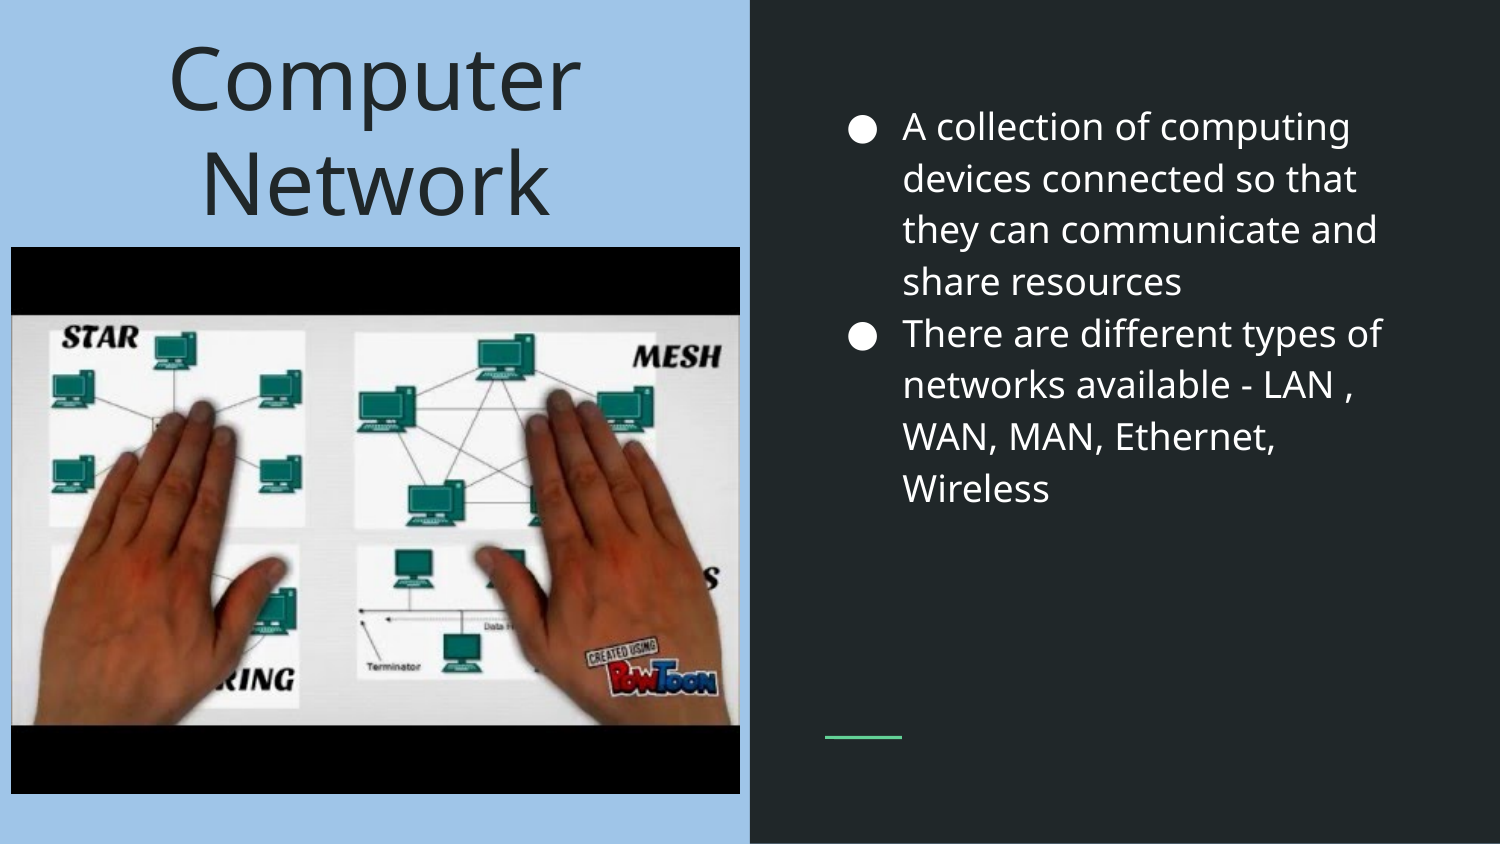

# Computer Network
A collection of computing devices connected so that they can communicate and share resources
There are different types of networks available - LAN , WAN, MAN, Ethernet, Wireless